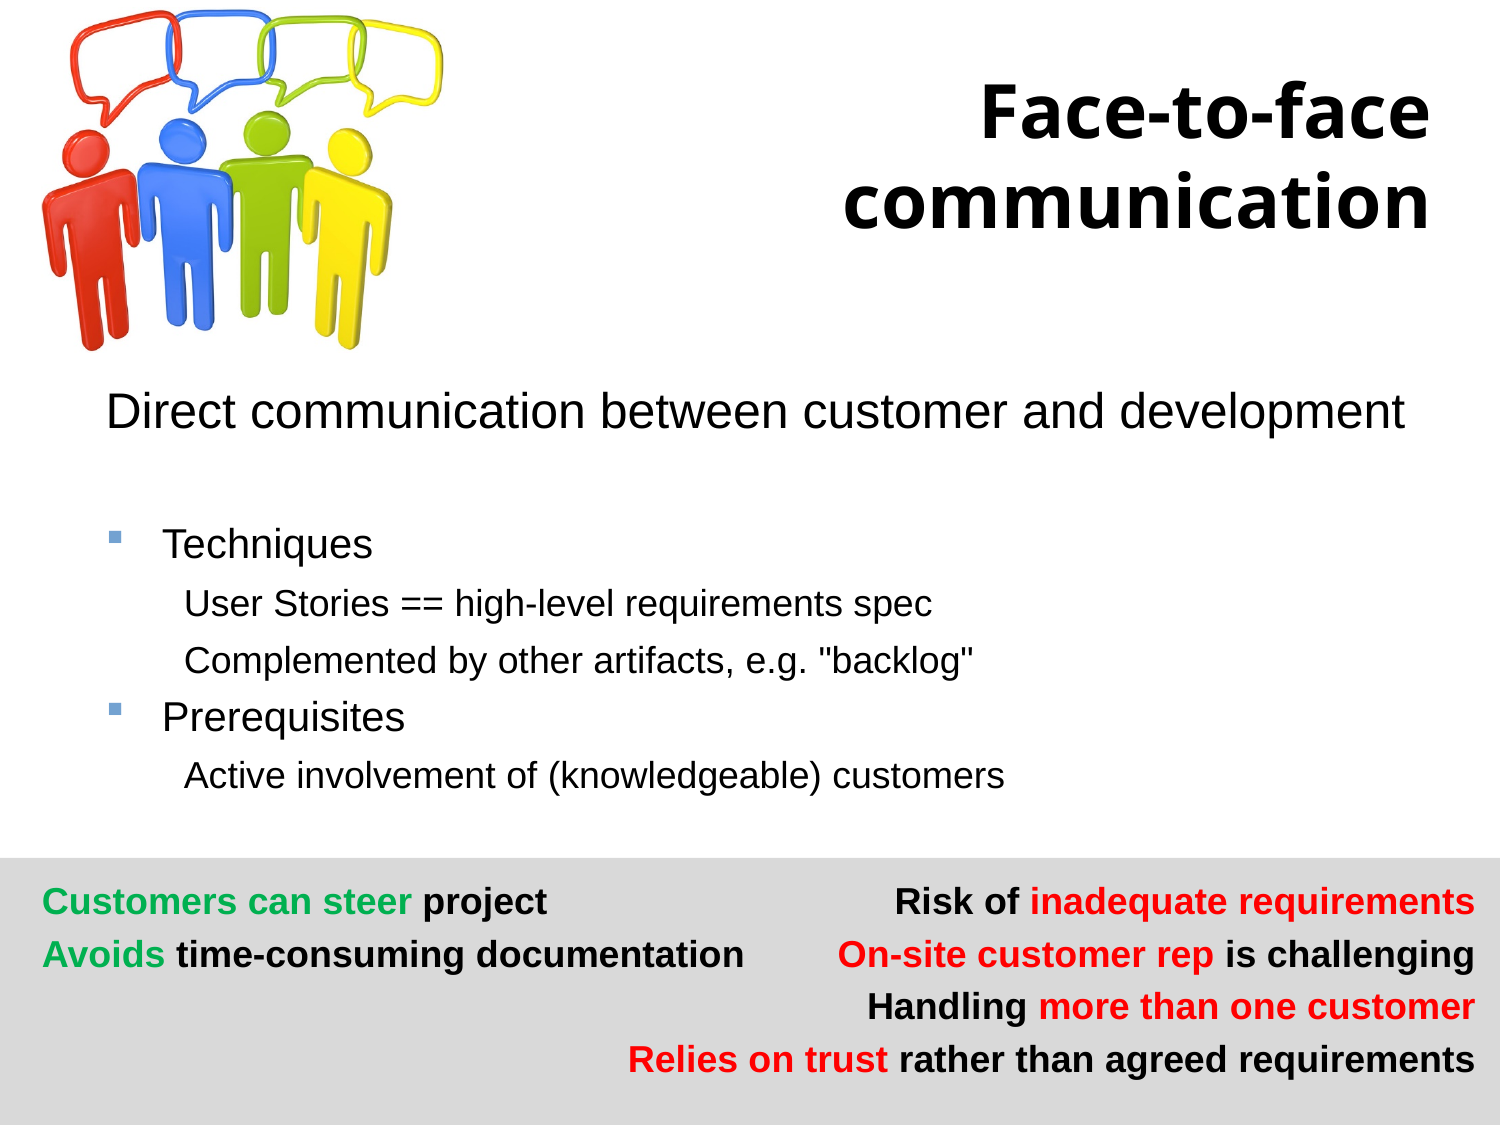

# Face-to-face communication
Direct communication between customer and development
Techniques
User Stories == high-level requirements spec
Complemented by other artifacts, e.g. "backlog"
Prerequisites
Active involvement of (knowledgeable) customers
Customers can steer project
Avoids time-consuming documentation
Risk of inadequate requirements
On-site customer rep is challenging
Handling more than one customer
Relies on trust rather than agreed requirements